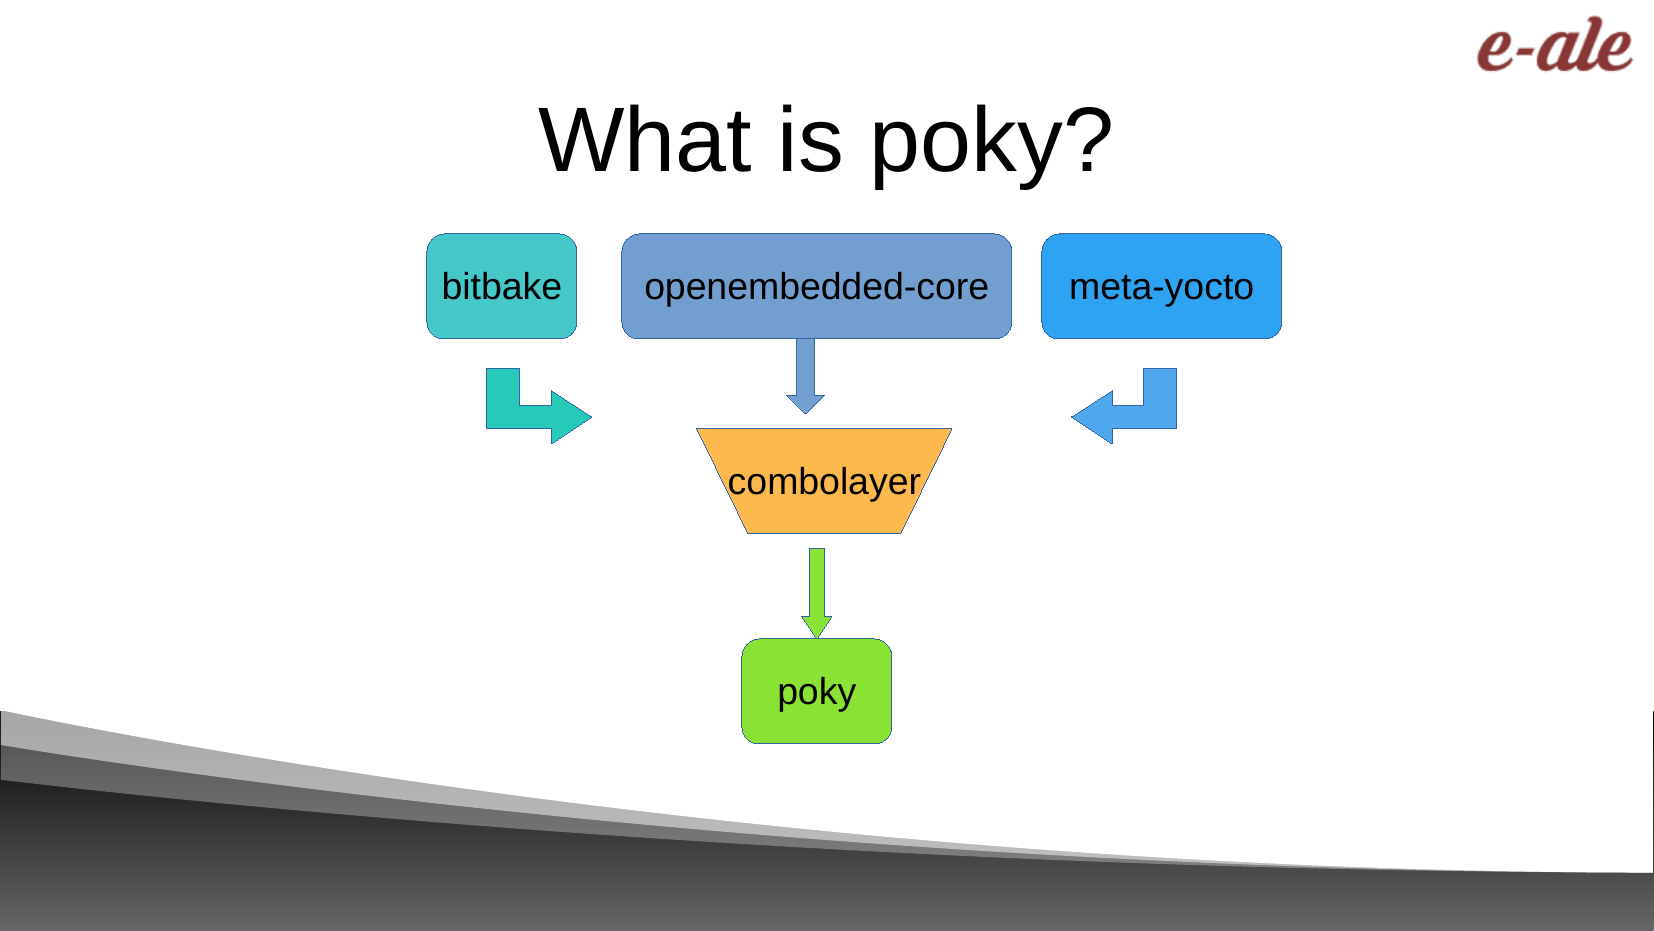

# What is poky?
bitbake
openembedded-core
meta-yocto
combolayer
poky